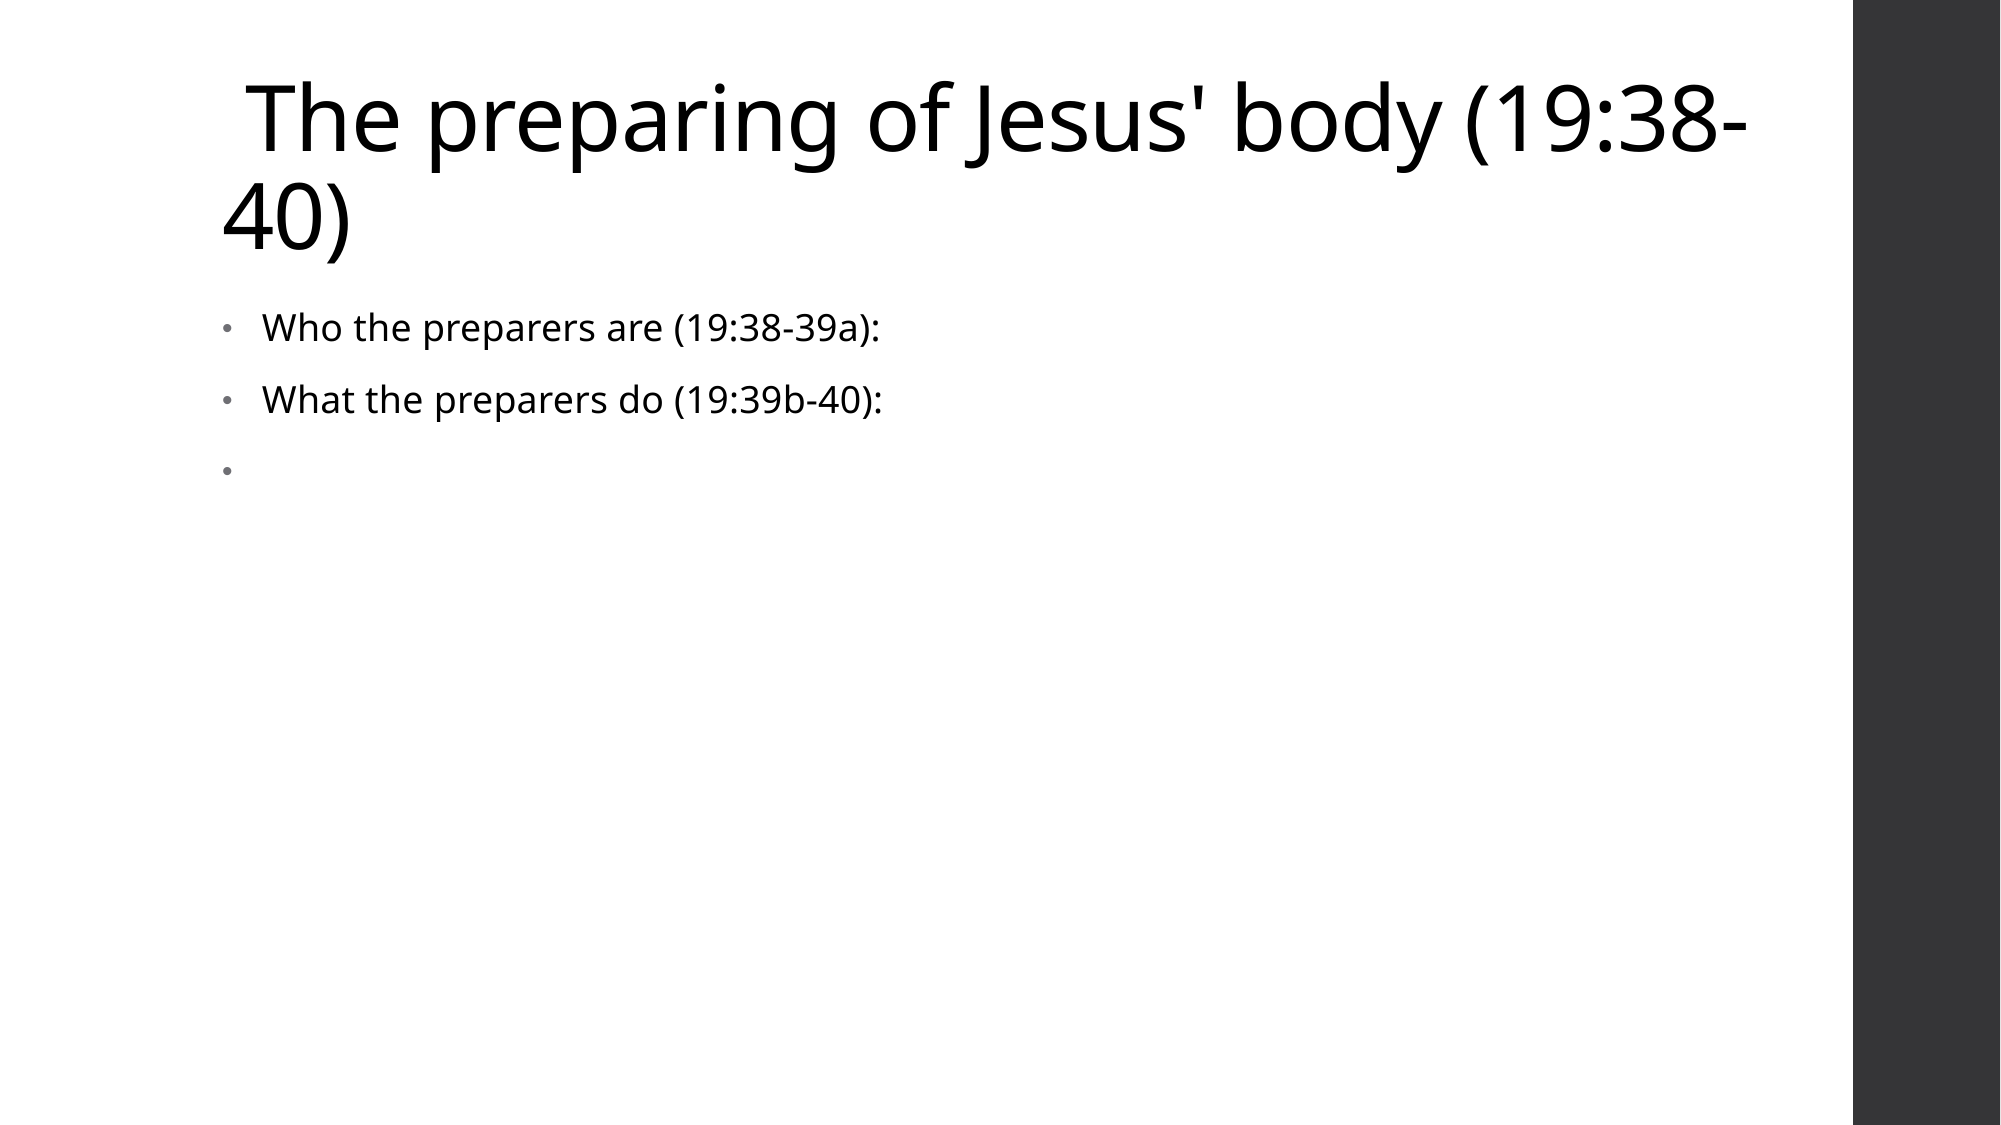

# The preparing of Jesus' body (19:38-40)
 Who the preparers are (19:38-39a):
 What the preparers do (19:39b-40):